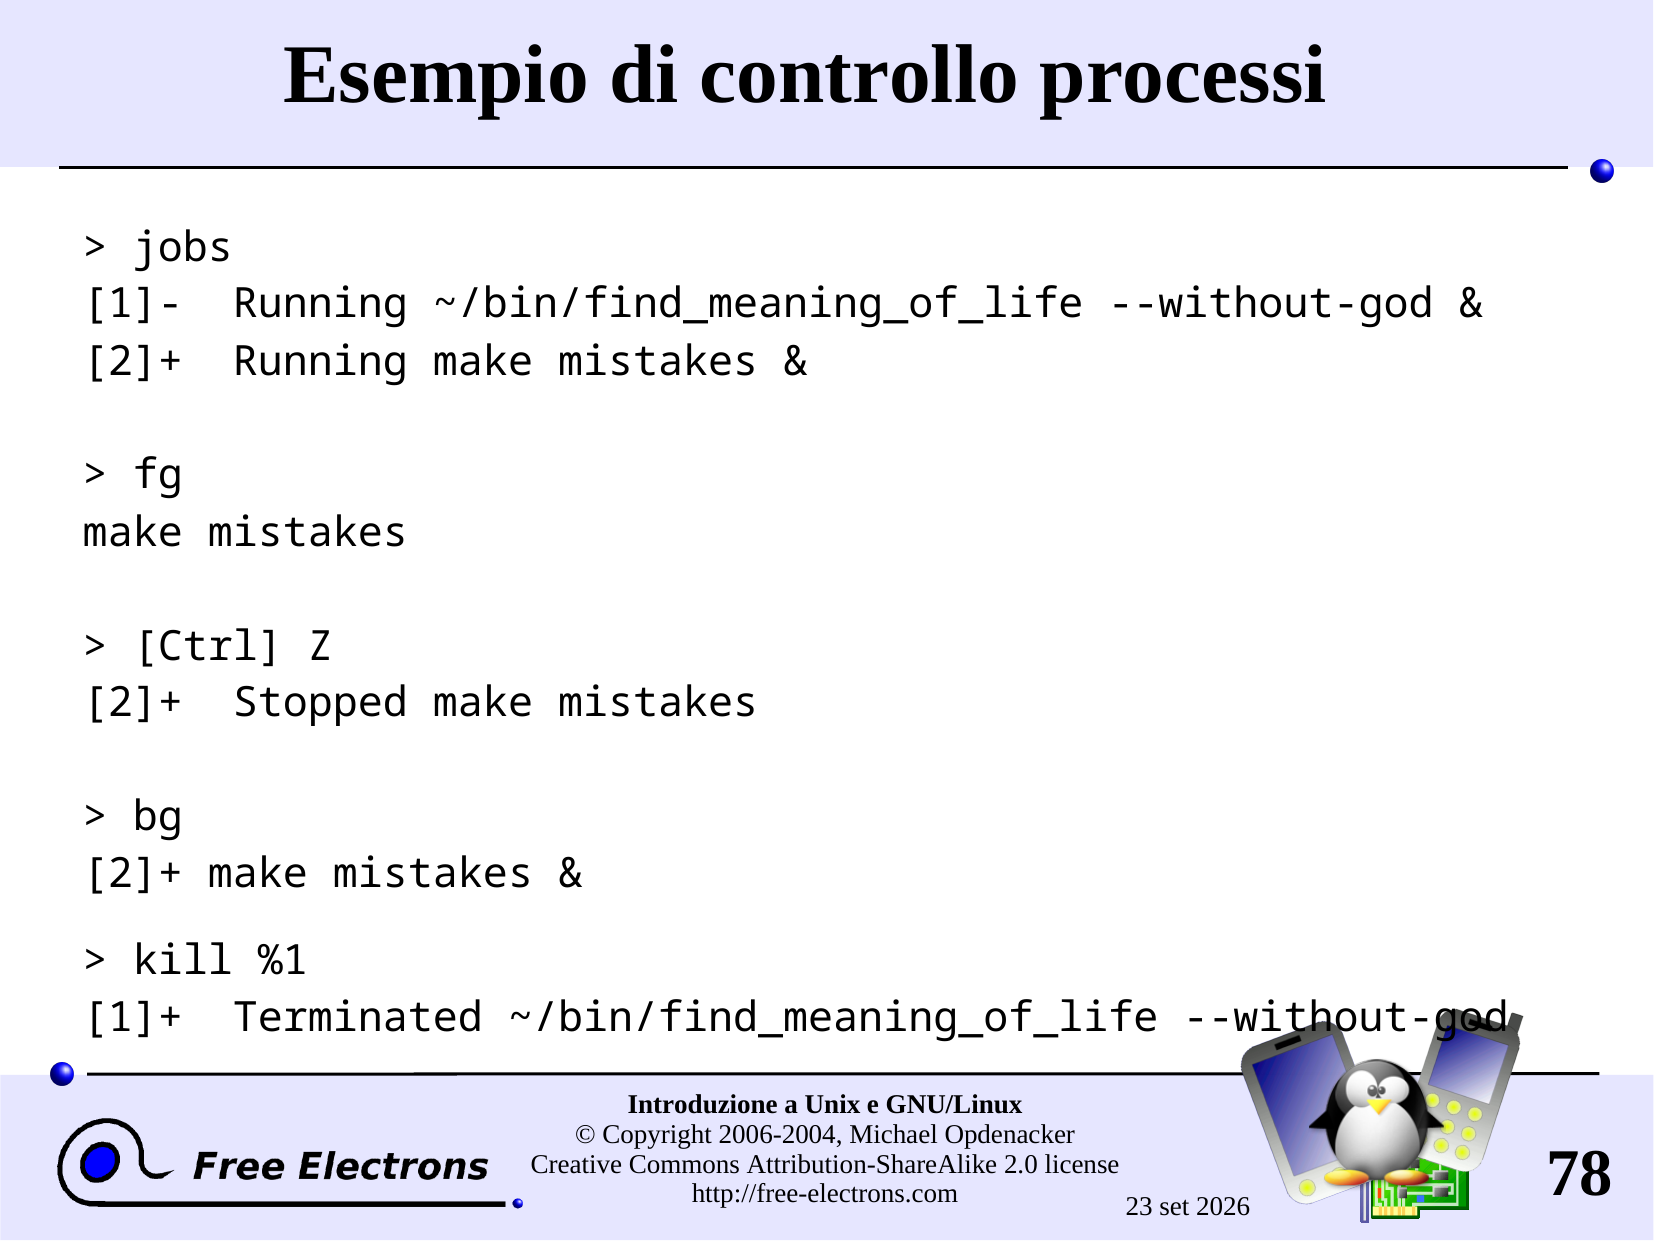

# Esempio di controllo processi
> jobs
[1]- Running ~/bin/find_meaning_of_life --without-god &
[2]+ Running make mistakes &
> fg
make mistakes
> [Ctrl] Z
[2]+ Stopped make mistakes
> bg
[2]+ make mistakes &
> kill %1
[1]+ Terminated ~/bin/find_meaning_of_life --without-god